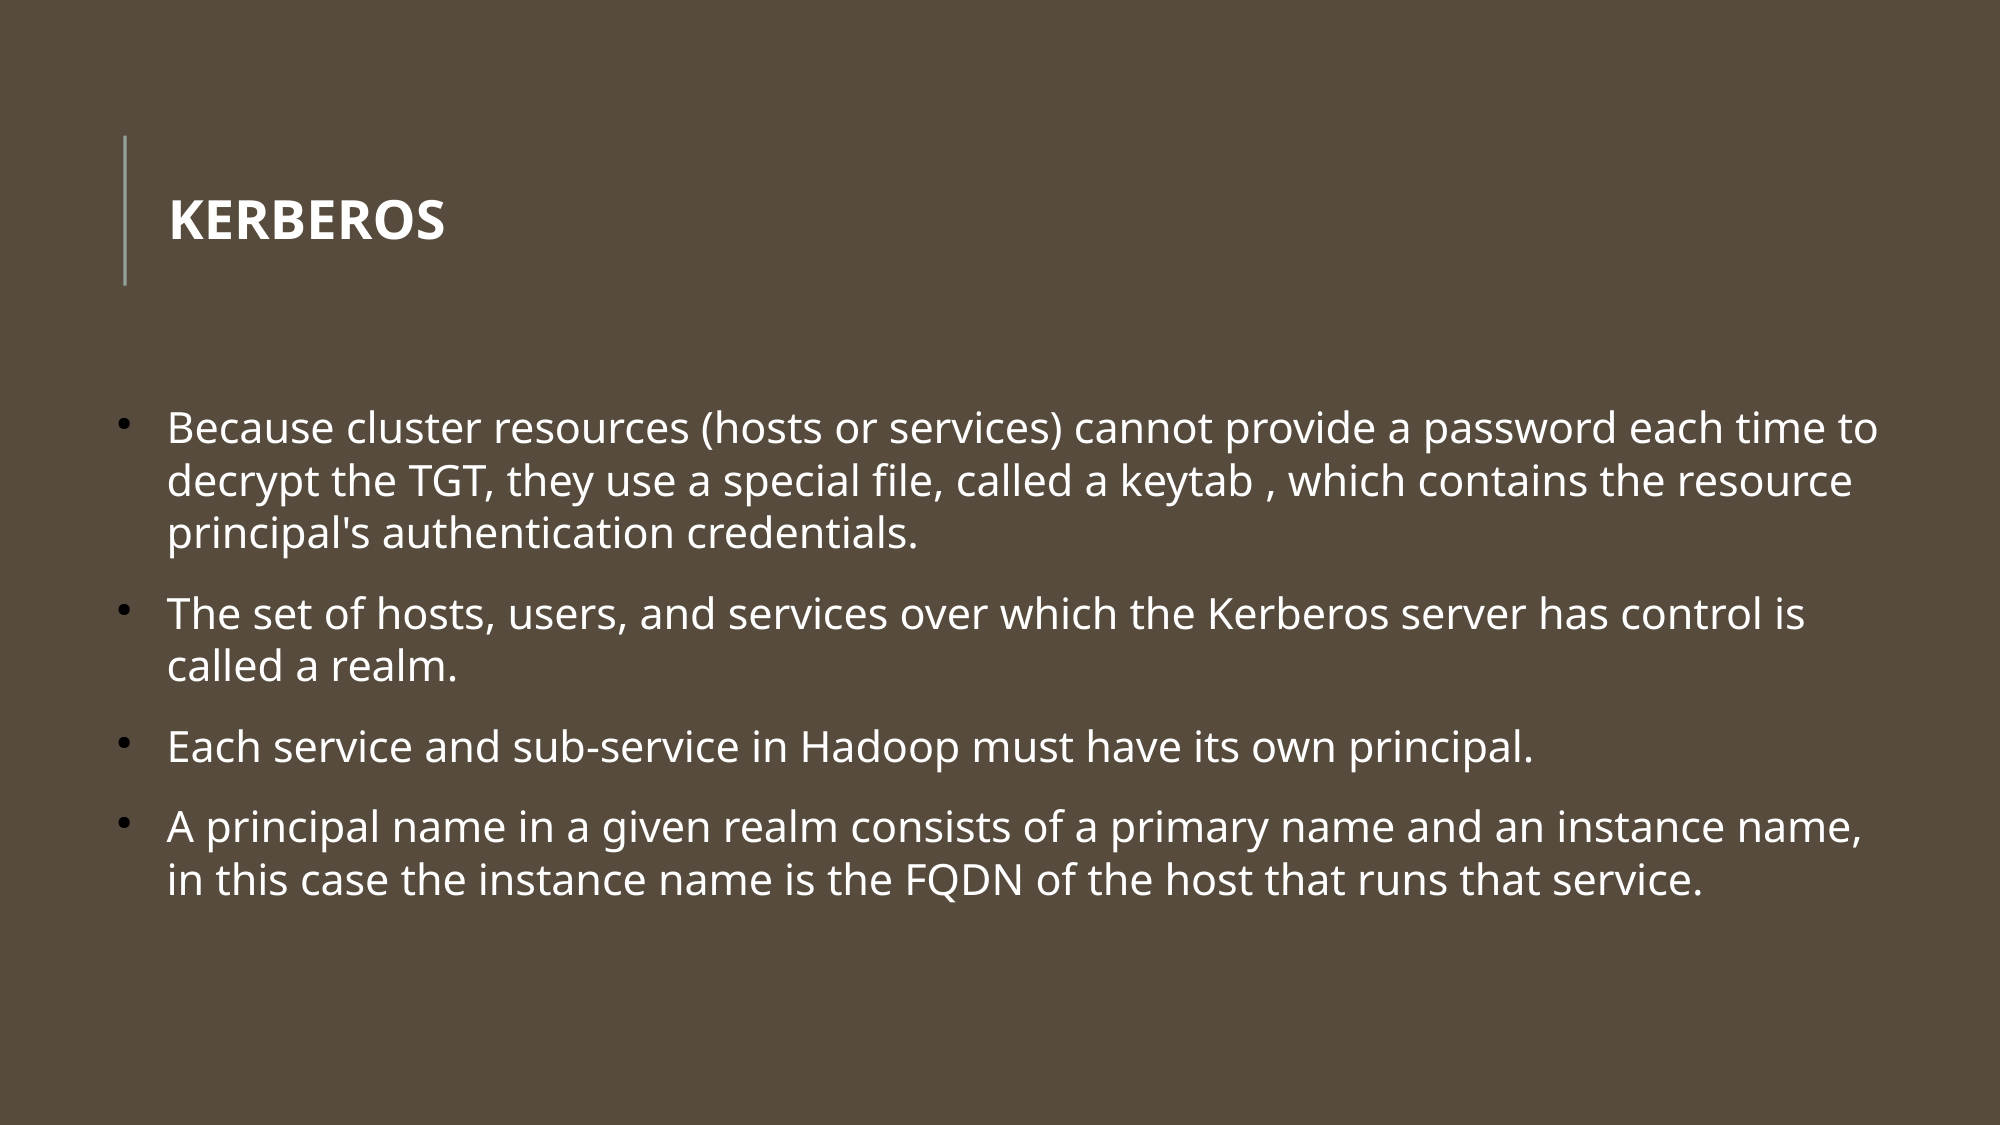

# KERBEROS
Because cluster resources (hosts or services) cannot provide a password each time to decrypt the TGT, they use a special file, called a keytab , which contains the resource principal's authentication credentials.
The set of hosts, users, and services over which the Kerberos server has control is called a realm.
Each service and sub-service in Hadoop must have its own principal.
A principal name in a given realm consists of a primary name and an instance name, in this case the instance name is the FQDN of the host that runs that service.